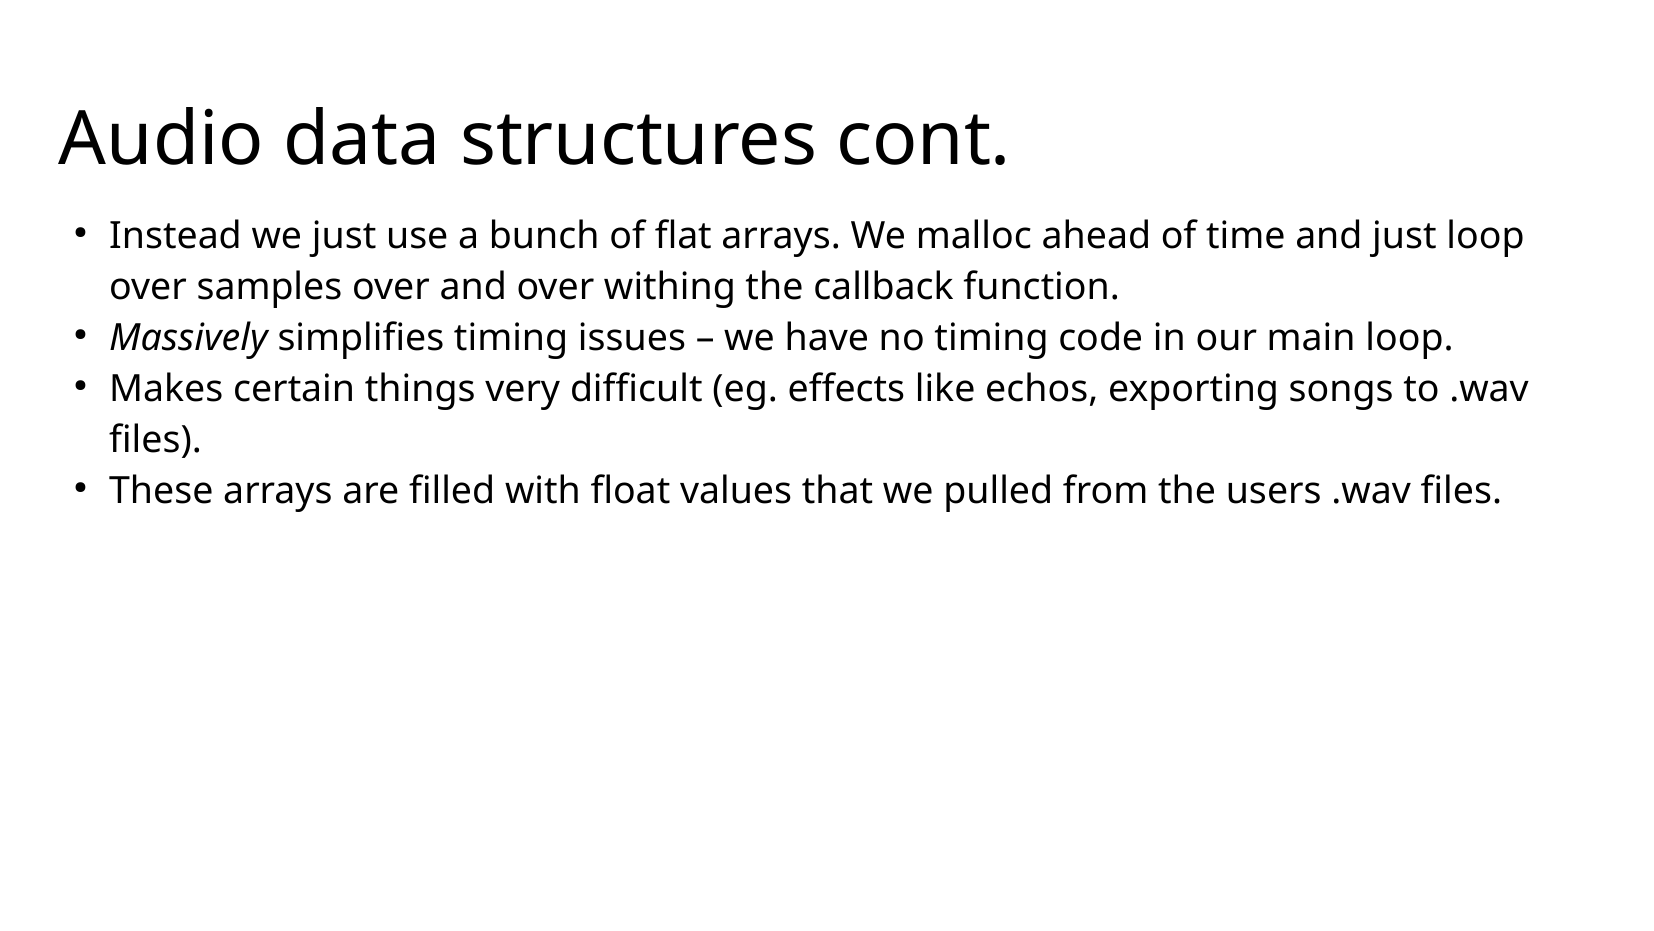

# Audio data structures cont.
Instead we just use a bunch of flat arrays. We malloc ahead of time and just loop over samples over and over withing the callback function.
Massively simplifies timing issues – we have no timing code in our main loop.
Makes certain things very difficult (eg. effects like echos, exporting songs to .wav files).
These arrays are filled with float values that we pulled from the users .wav files.